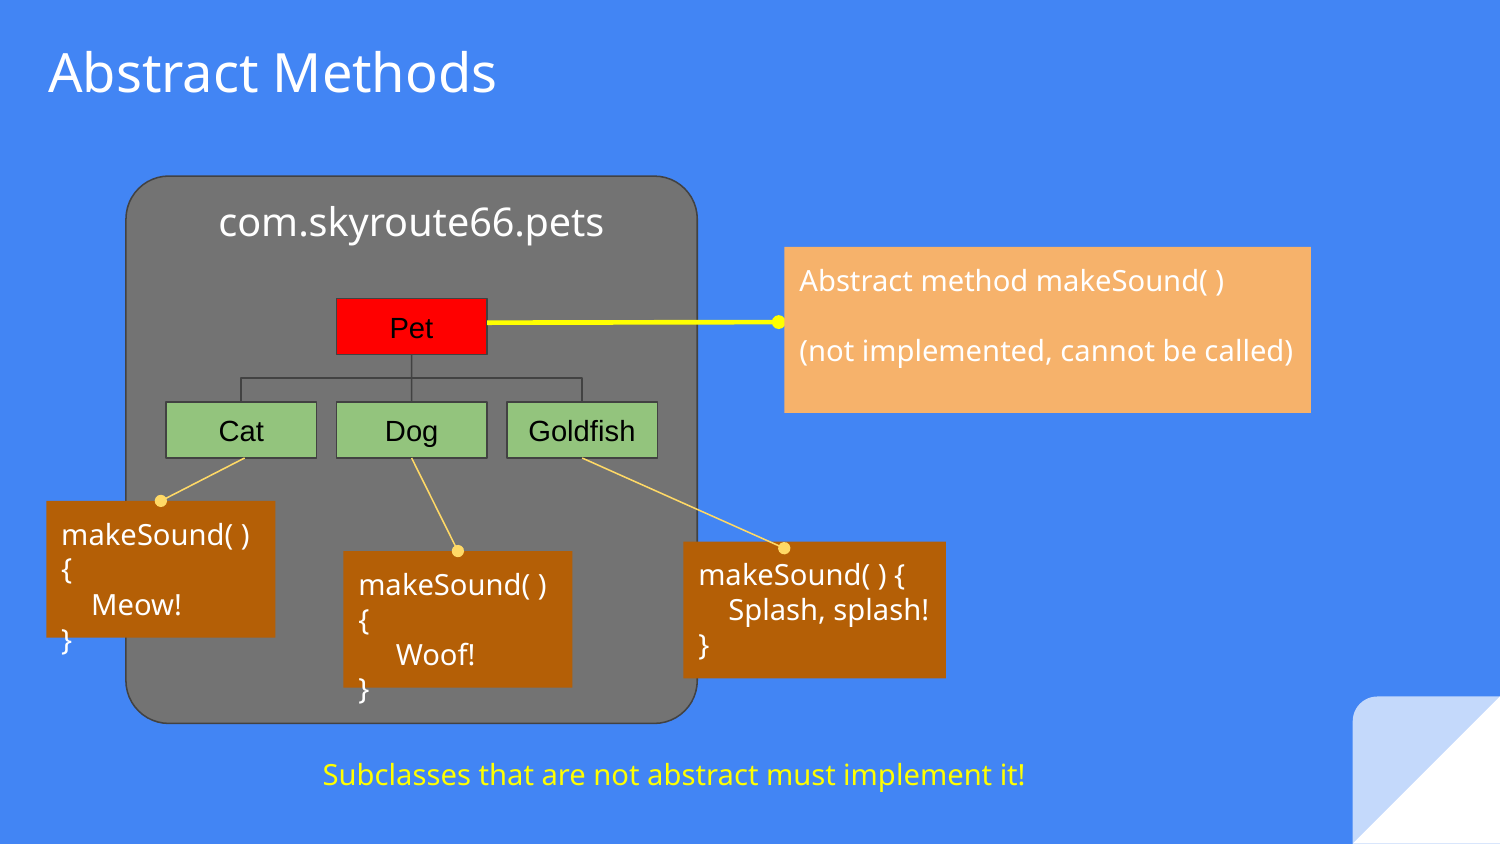

# Abstract Methods
com.skyroute66.pets
Abstract method makeSound( )
(not implemented, cannot be called)
Pet
Cat
Dog
Goldfish
makeSound( ) {
 Meow!
}
makeSound( ) {
 Splash, splash!
}
makeSound( ) {
 Woof!
}
Subclasses that are not abstract must implement it!